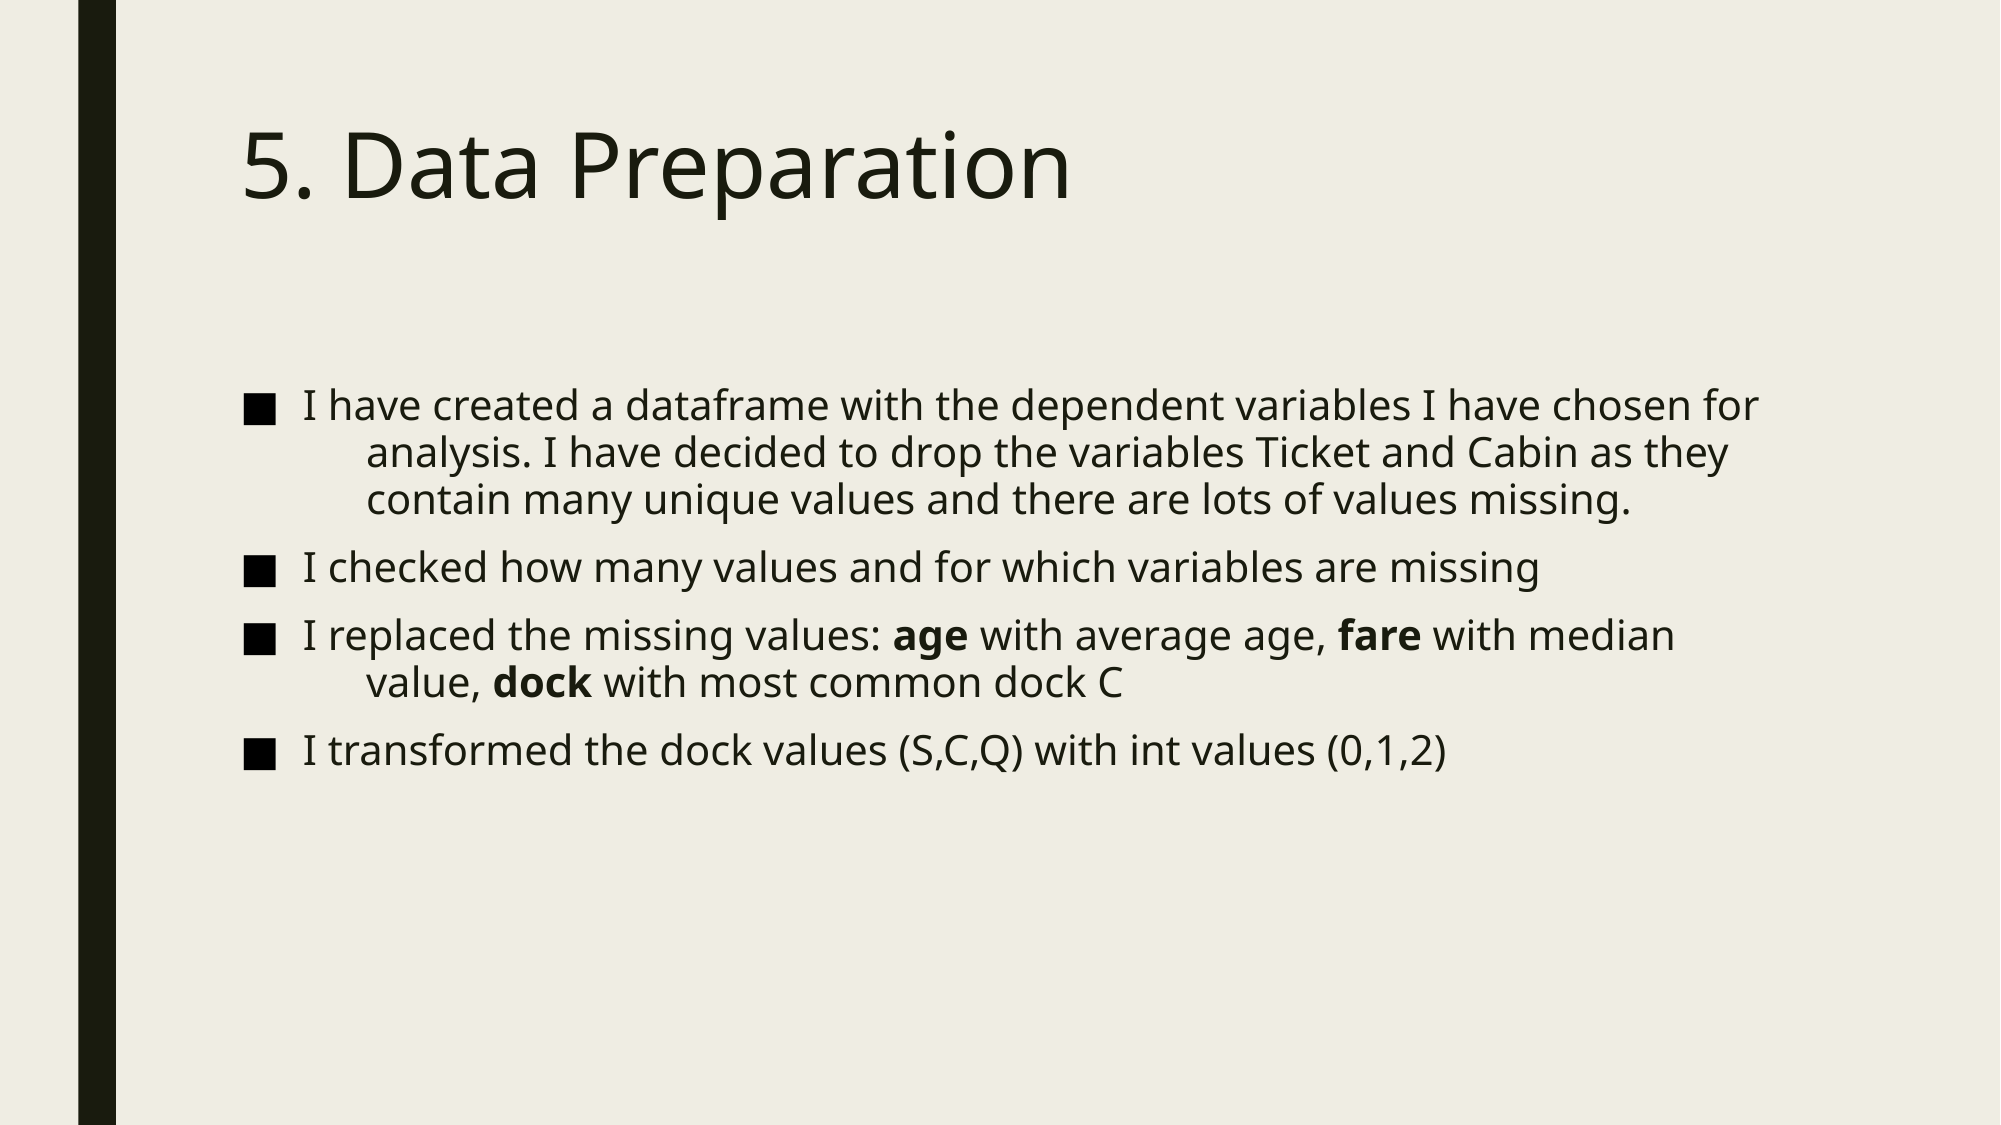

# 5. Data Preparation
I have created a dataframe with the dependent variables I have chosen for analysis. I have decided to drop the variables Ticket and Cabin as they contain many unique values and there are lots of values missing.
I checked how many values and for which variables are missing
I replaced the missing values: age with average age, fare with median value, dock with most common dock C
I transformed the dock values (S,C,Q) with int values (0,1,2)